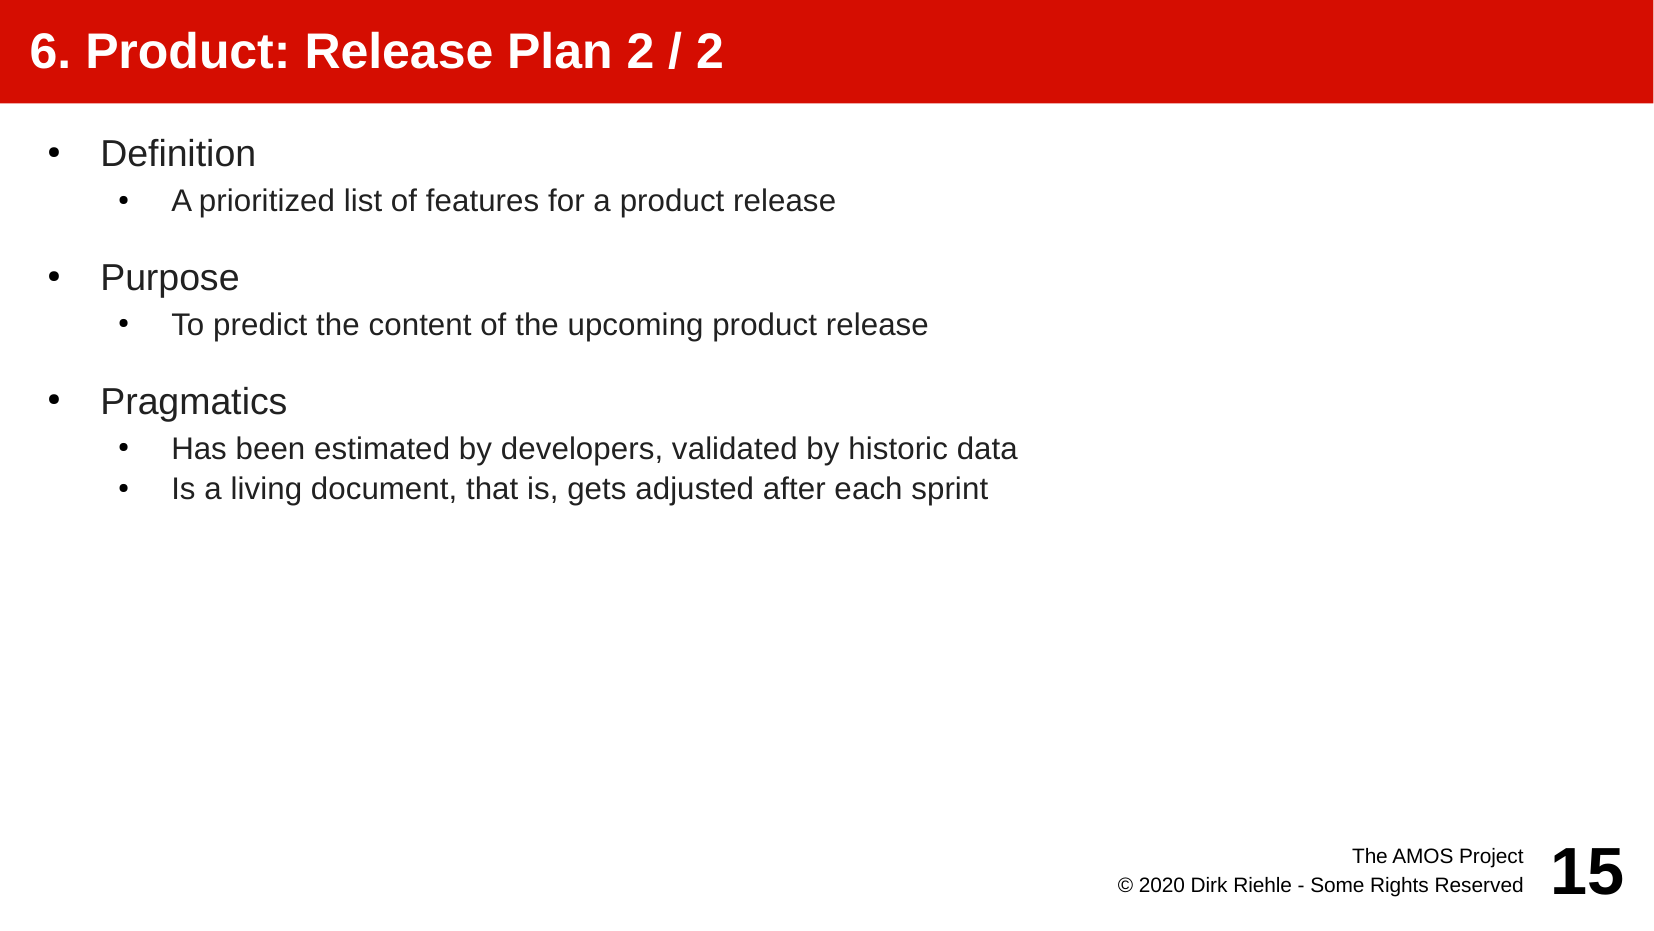

# 6. Product: Release Plan 2 / 2
Definition
A prioritized list of features for a product release
Purpose
To predict the content of the upcoming product release
Pragmatics
Has been estimated by developers, validated by historic data
Is a living document, that is, gets adjusted after each sprint
The AMOS Project
15
© 2020 Dirk Riehle - Some Rights Reserved